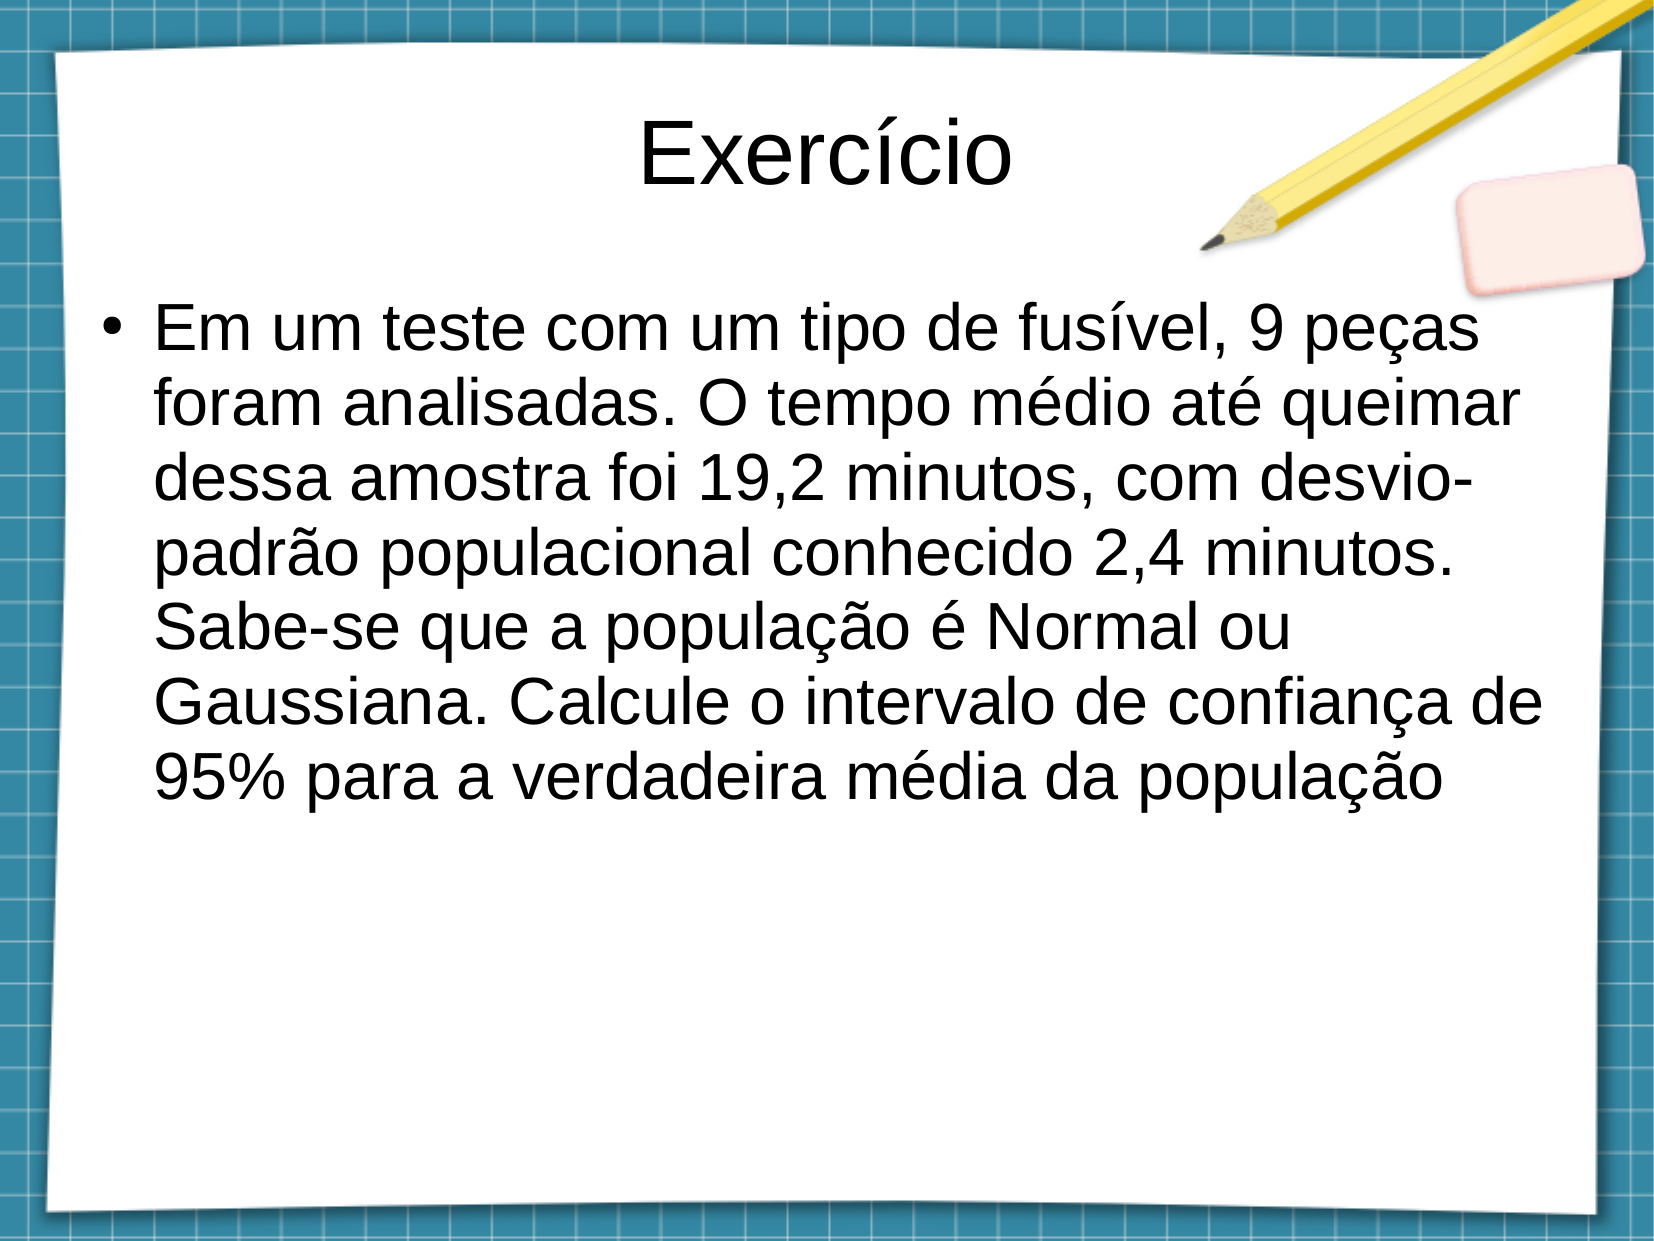

# Exercício
Em um teste com um tipo de fusível, 9 peças foram analisadas. O tempo médio até queimar dessa amostra foi 19,2 minutos, com desvio-padrão populacional conhecido 2,4 minutos. Sabe-se que a população é Normal ou Gaussiana. Calcule o intervalo de confiança de 95% para a verdadeira média da população